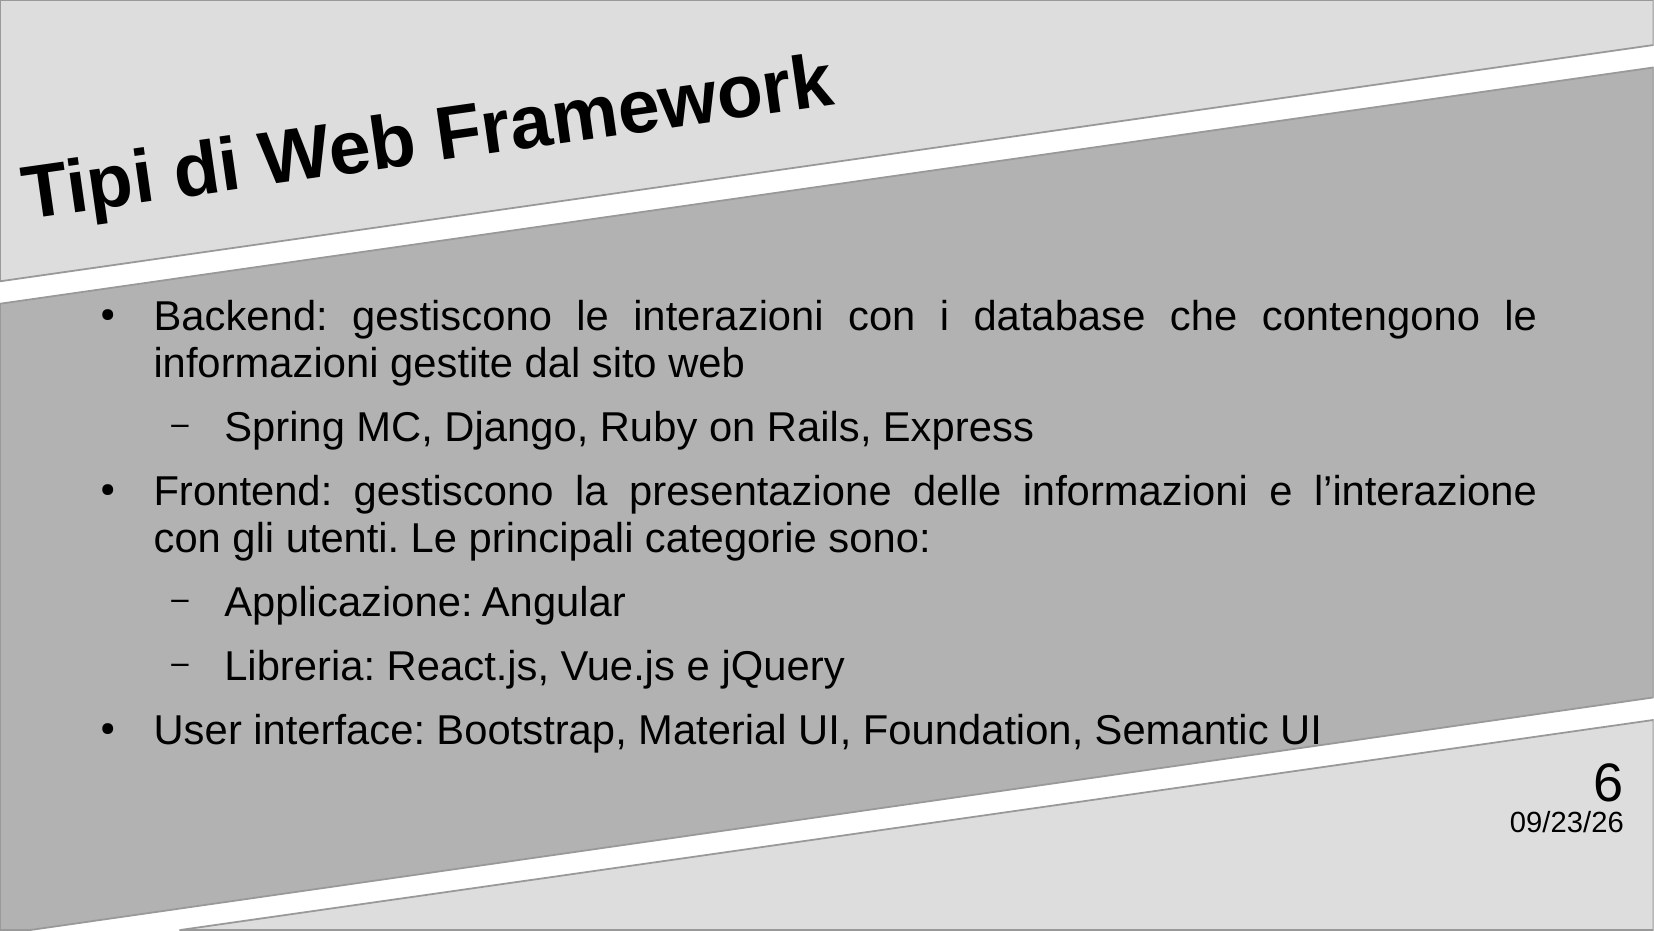

# Tipi di Web Framework
Backend: gestiscono le interazioni con i database che contengono le informazioni gestite dal sito web
Spring MC, Django, Ruby on Rails, Express
Frontend: gestiscono la presentazione delle informazioni e l’interazione con gli utenti. Le principali categorie sono:
Applicazione: Angular
Libreria: React.js, Vue.js e jQuery
User interface: Bootstrap, Material UI, Foundation, Semantic UI
6